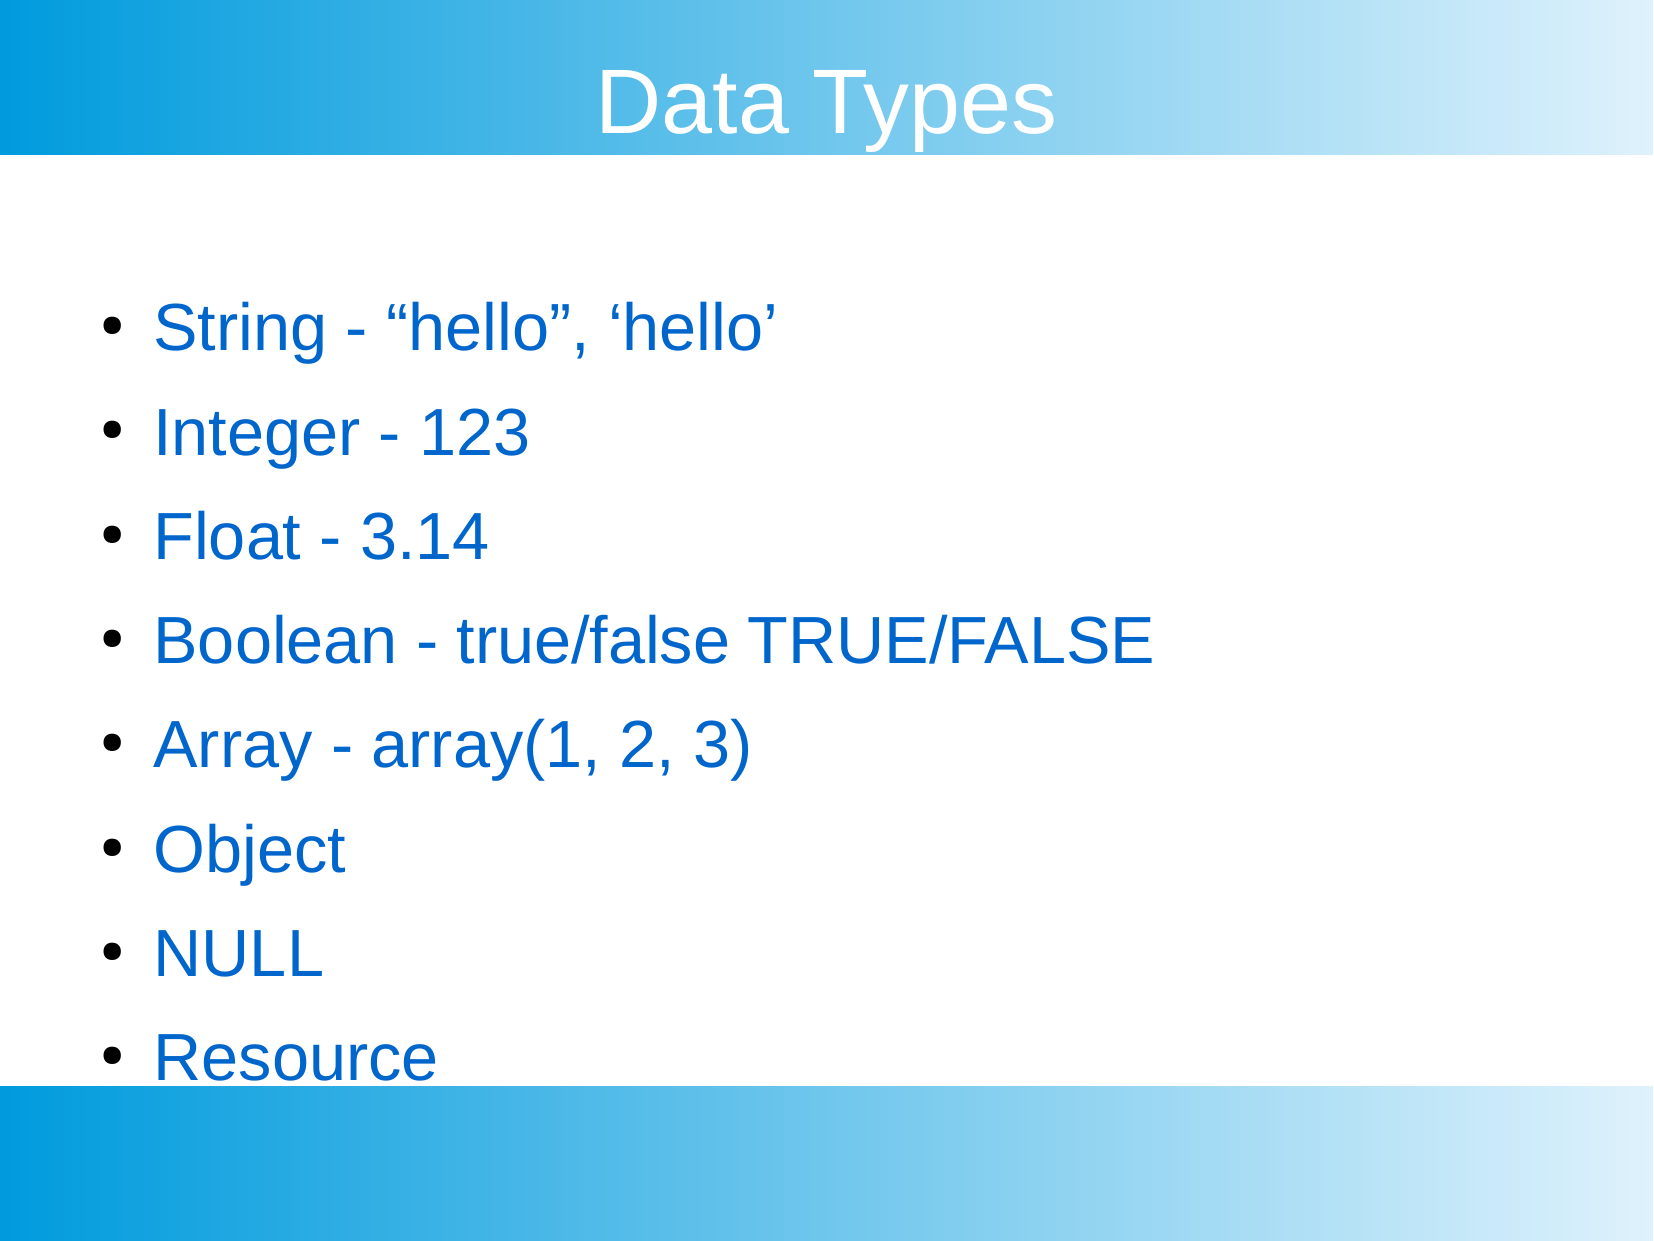

# Data Types
String - “hello”, ‘hello’
Integer - 123
Float - 3.14
Boolean - true/false TRUE/FALSE
Array - array(1, 2, 3)
Object
NULL
Resource